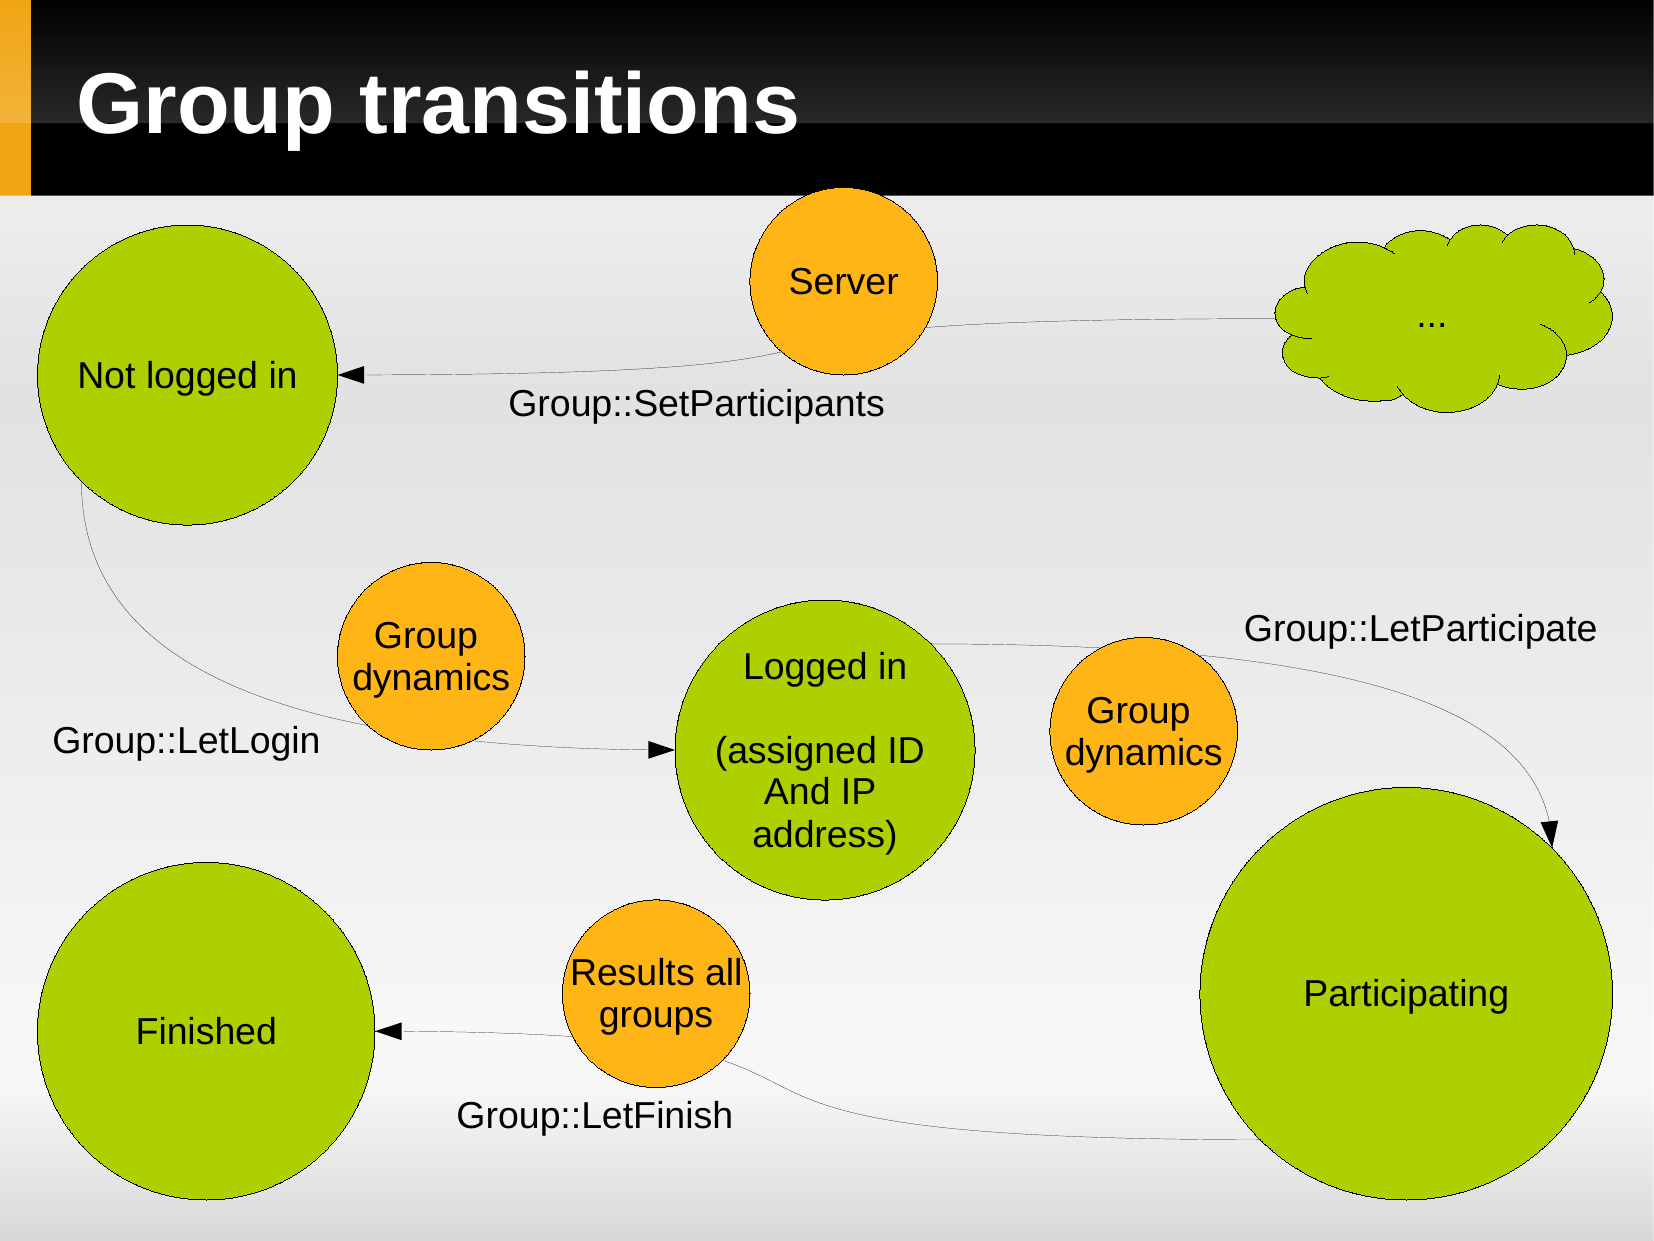

# Group transitions
Server
Not logged in
...
Group::SetParticipants
Group
dynamics
Logged in
(assigned ID
And IP
address)
Group::LetParticipate
Group
dynamics
Group::LetLogin
Participating
Finished
Results all
groups
Group::LetFinish